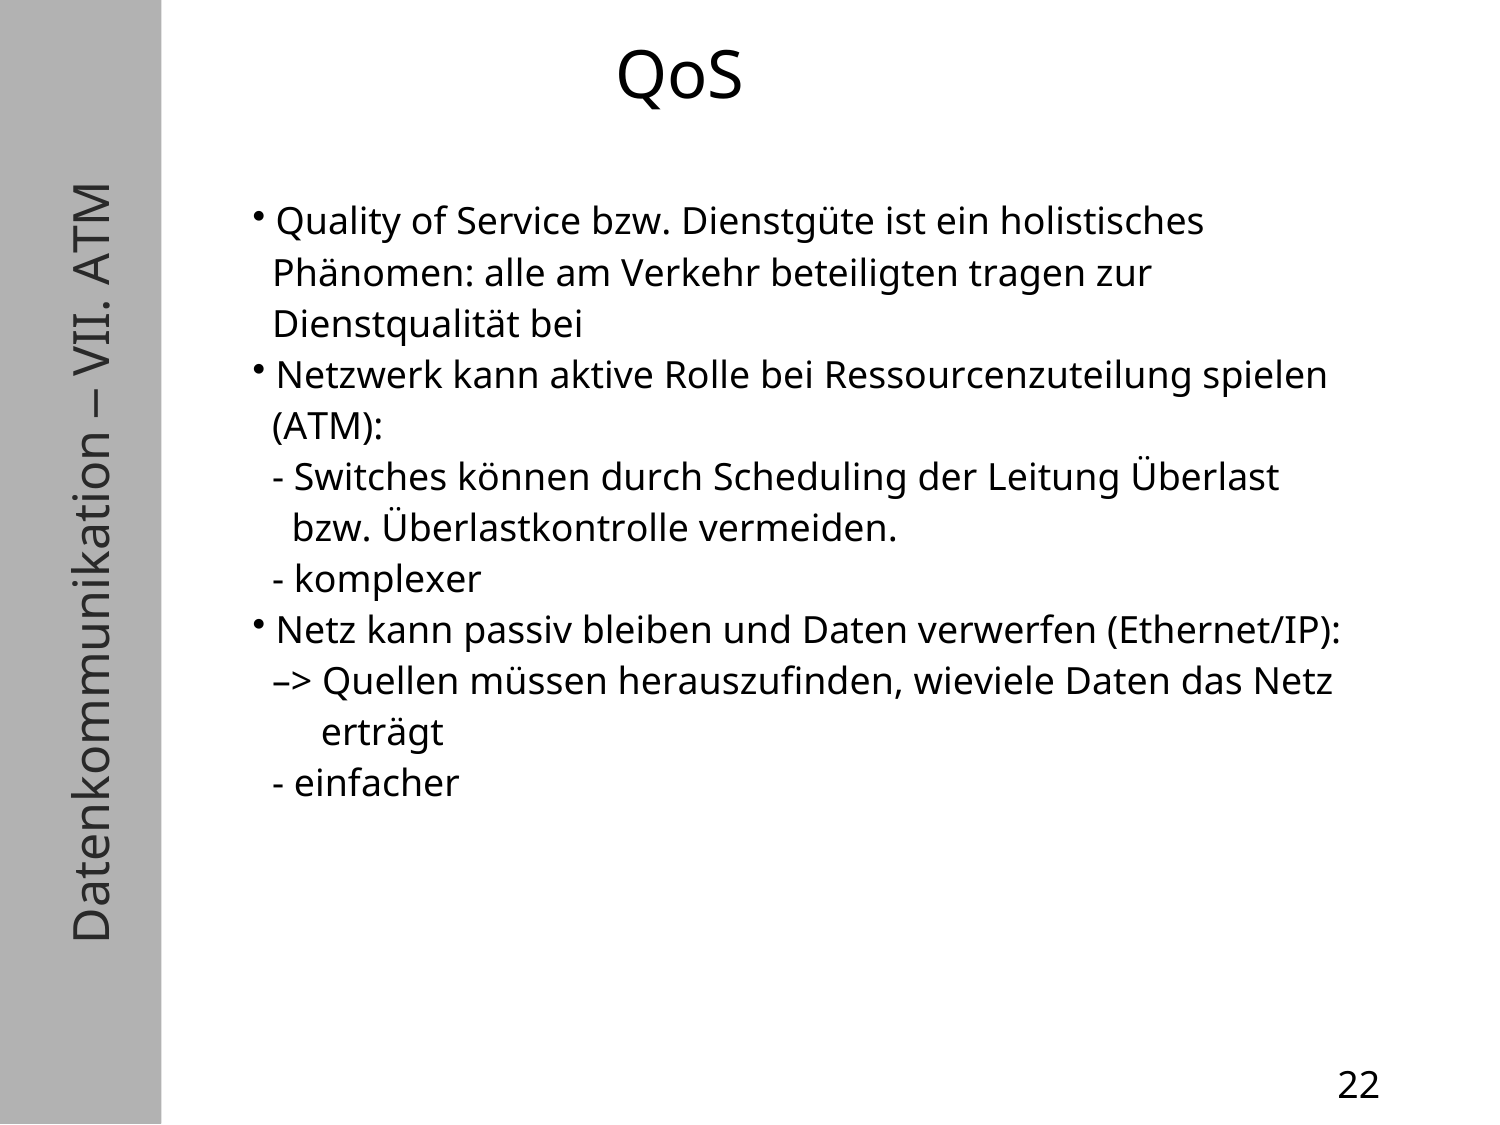

QoS
 Quality of Service bzw. Dienstgüte ist ein holistisches
 Phänomen: alle am Verkehr beteiligten tragen zur
 Dienstqualität bei
 Netzwerk kann aktive Rolle bei Ressourcenzuteilung spielen
 (ATM):
 - Switches können durch Scheduling der Leitung Überlast
 bzw. Überlastkontrolle vermeiden.
 - komplexer
 Netz kann passiv bleiben und Daten verwerfen (Ethernet/IP):
 –> Quellen müssen herauszufinden, wieviele Daten das Netz
 erträgt
 - einfacher
Datenkommunikation – VII. ATM